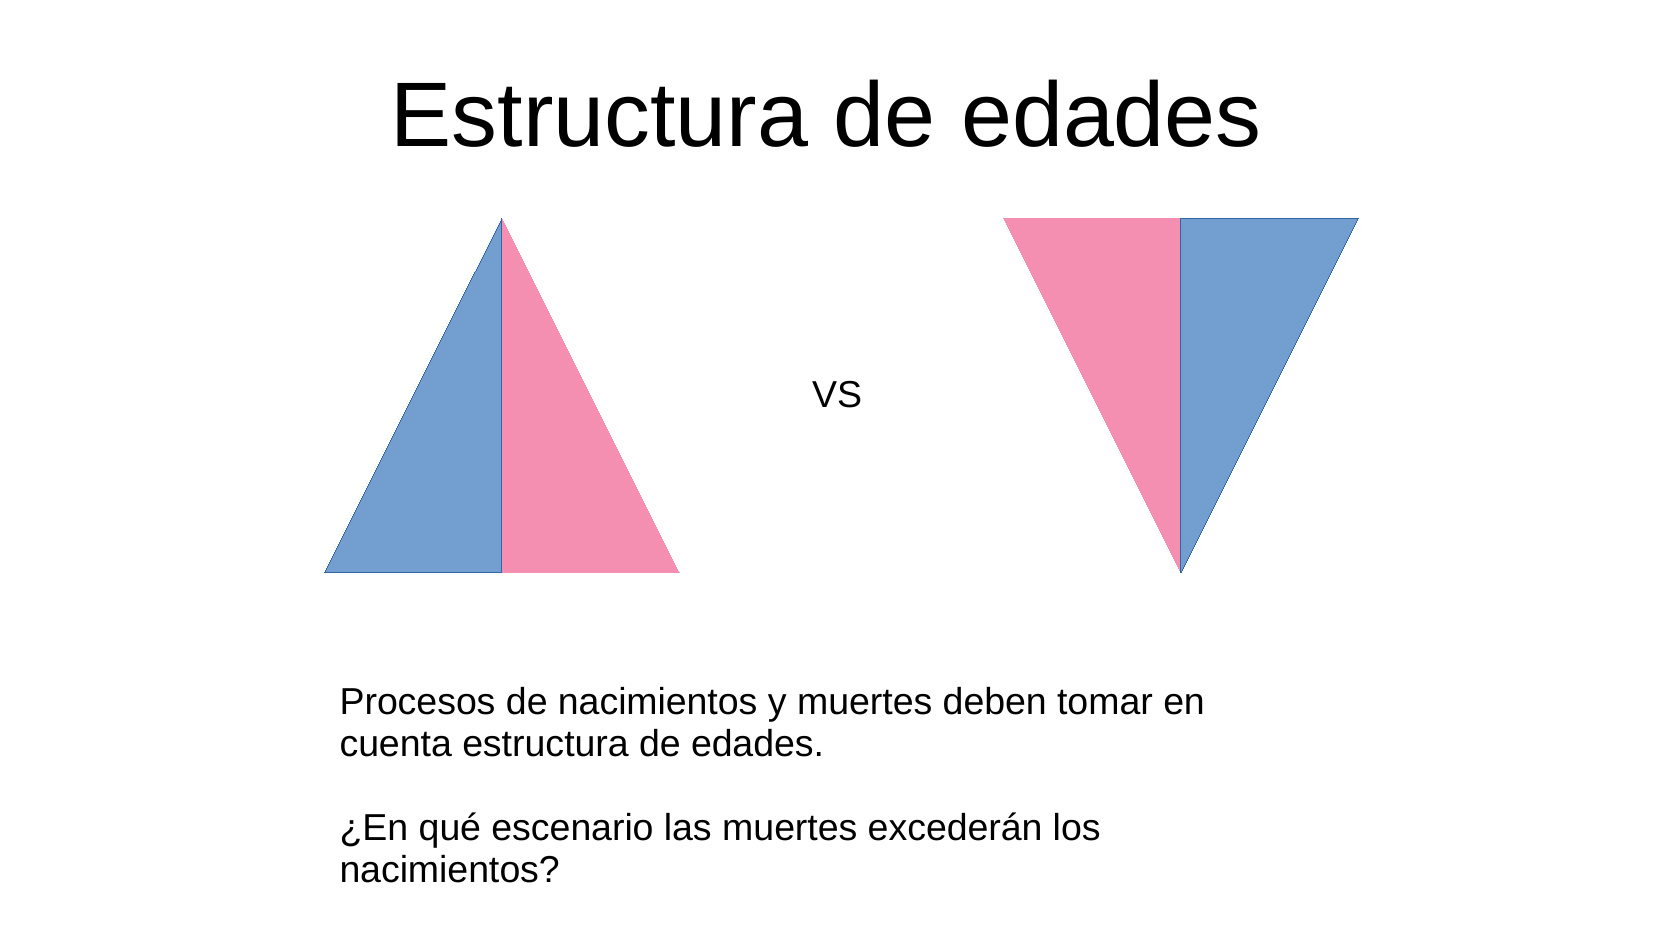

# Estructura de edades
VS
Procesos de nacimientos y muertes deben tomar en cuenta estructura de edades.
¿En qué escenario las muertes excederán los nacimientos?